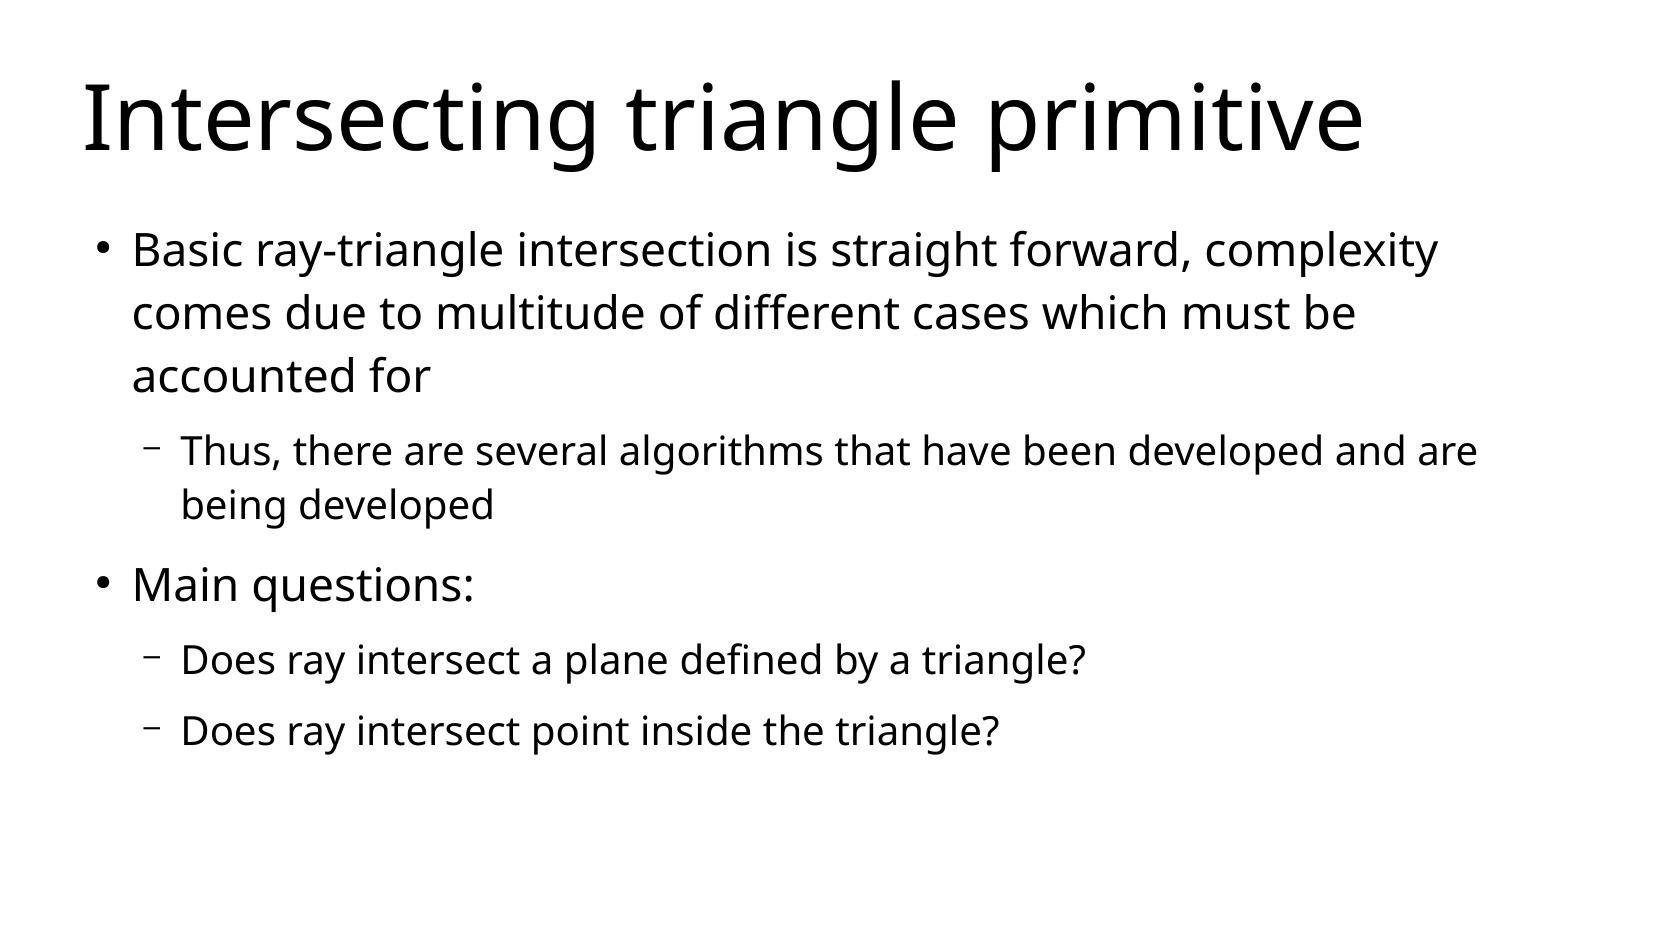

# Intersecting triangle primitive
Basic ray-triangle intersection is straight forward, complexity comes due to multitude of different cases which must be accounted for
Thus, there are several algorithms that have been developed and are being developed
Main questions:
Does ray intersect a plane defined by a triangle?
Does ray intersect point inside the triangle?